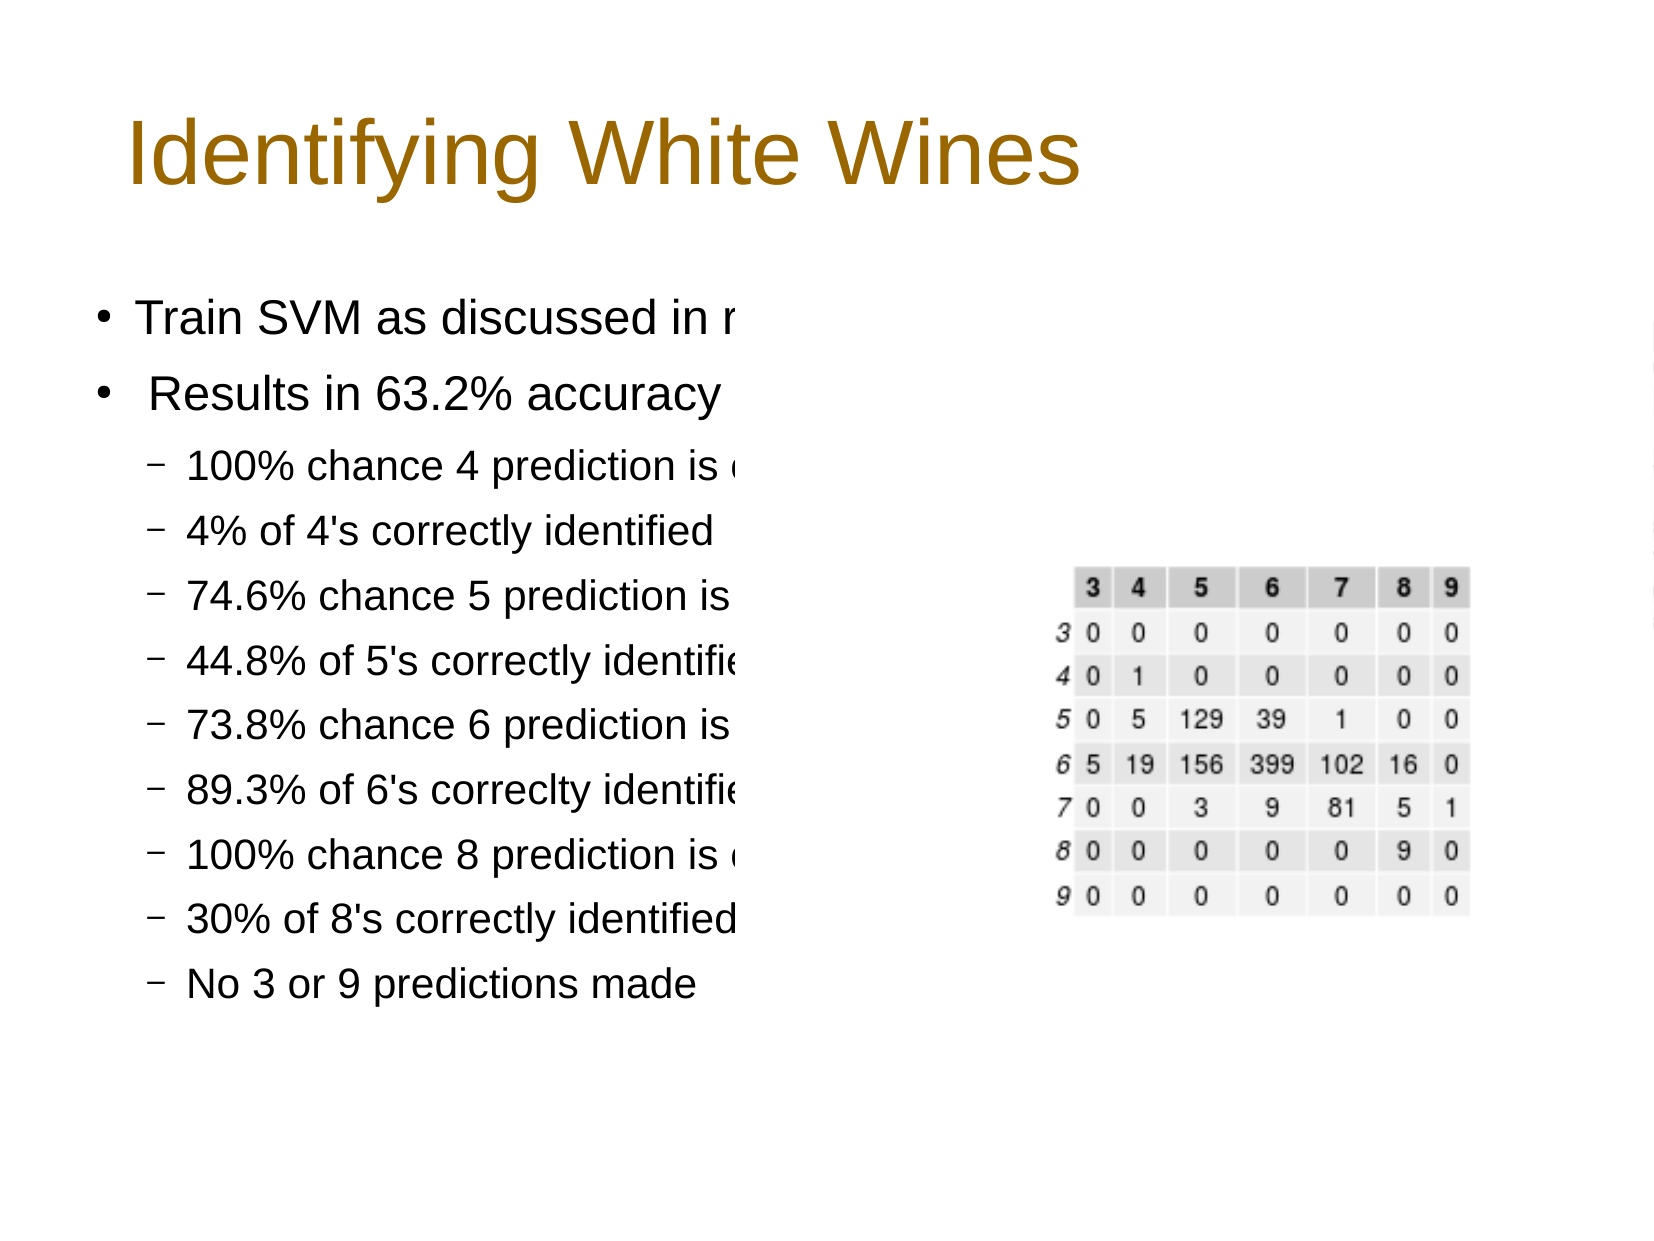

# Identifying White Wines By Quality
Train SVM as discussed in red wine section
 Results in 63.2% accuracy on test set
100% chance 4 prediction is correct
4% of 4's correctly identified
74.6% chance 5 prediction is correct
44.8% of 5's correctly identified
73.8% chance 6 prediction is correct
89.3% of 6's correclty identified
100% chance 8 prediction is correct
30% of 8's correctly identified
No 3 or 9 predictions made
Levine
20